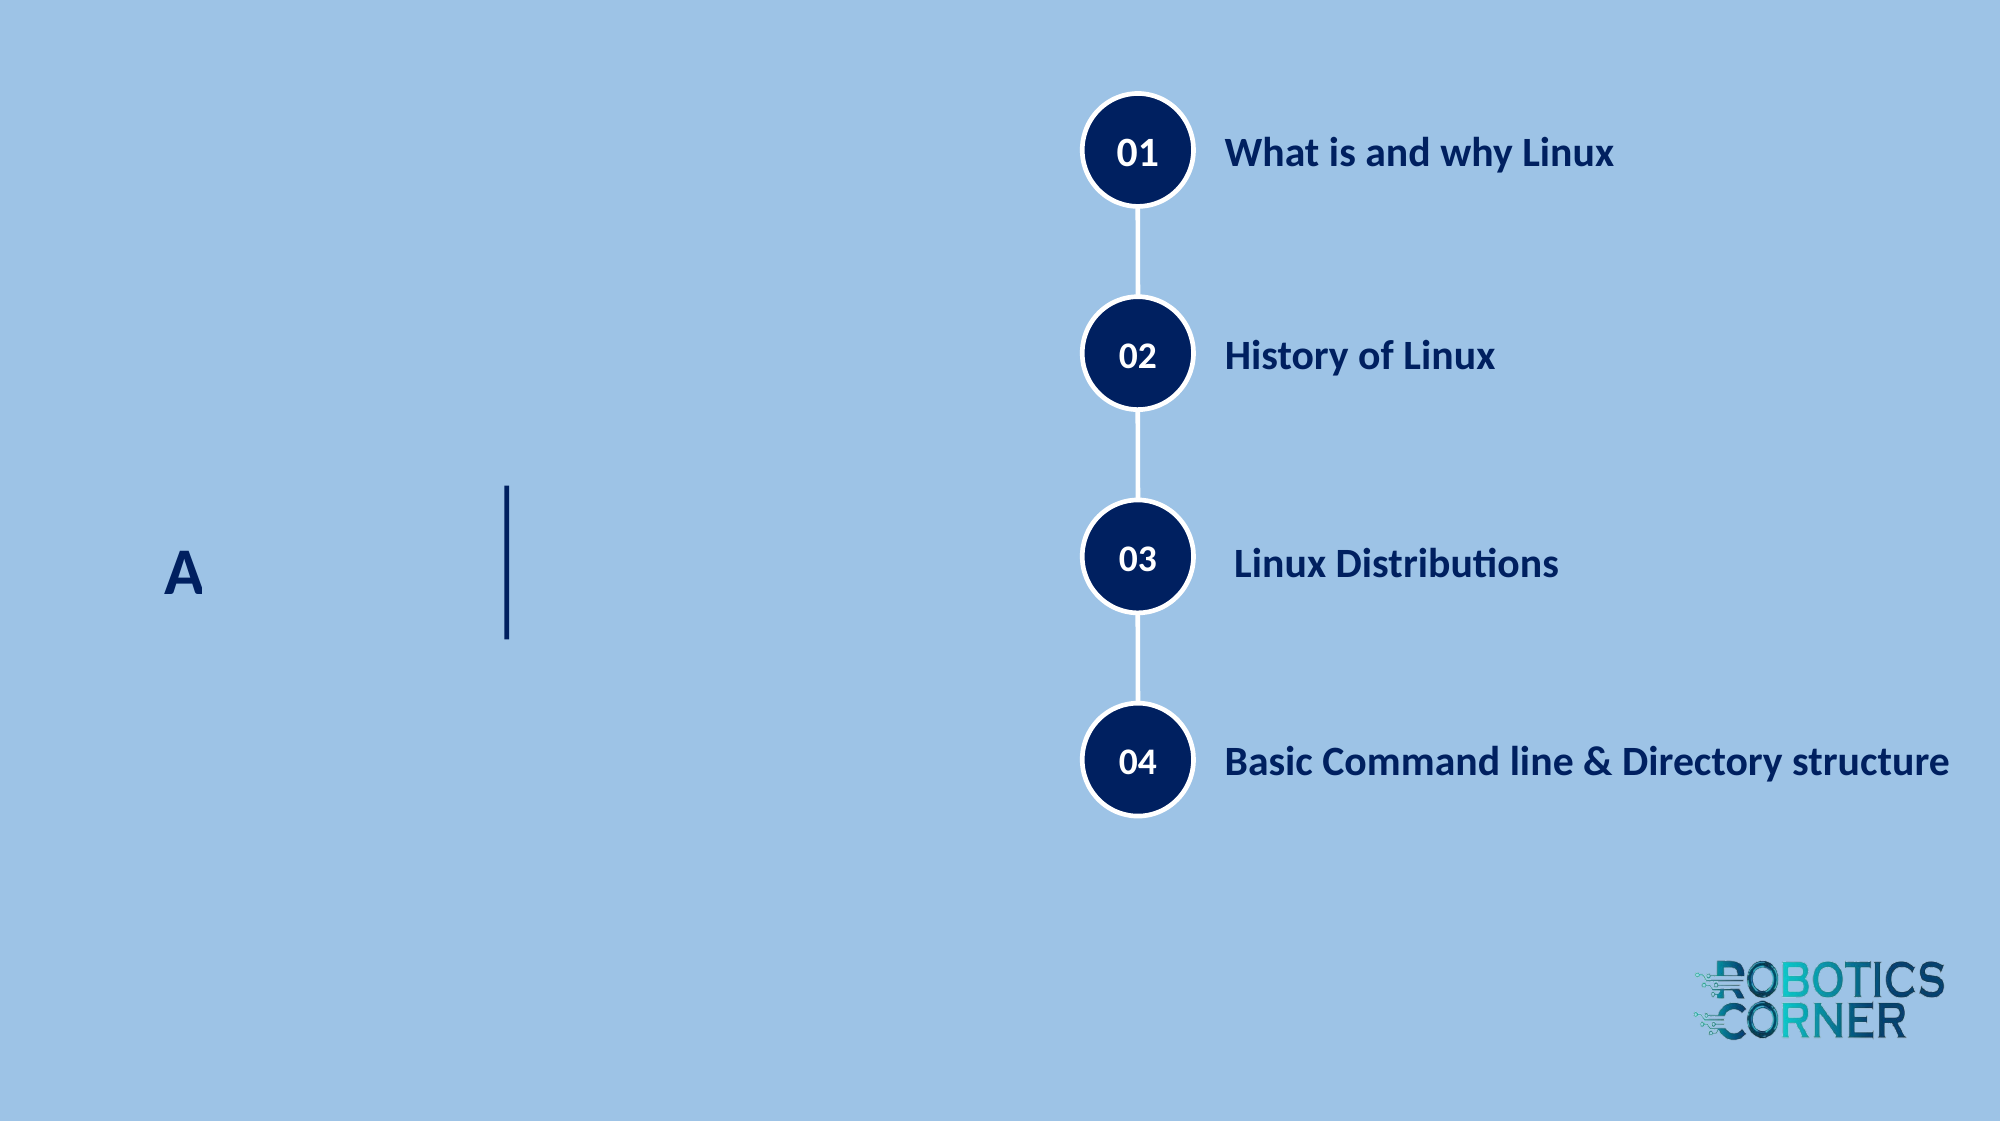

01
What is and why Linux
02
History of Linux
03
AGENDA
 Linux Distributions
04
Basic Command line & Directory structure